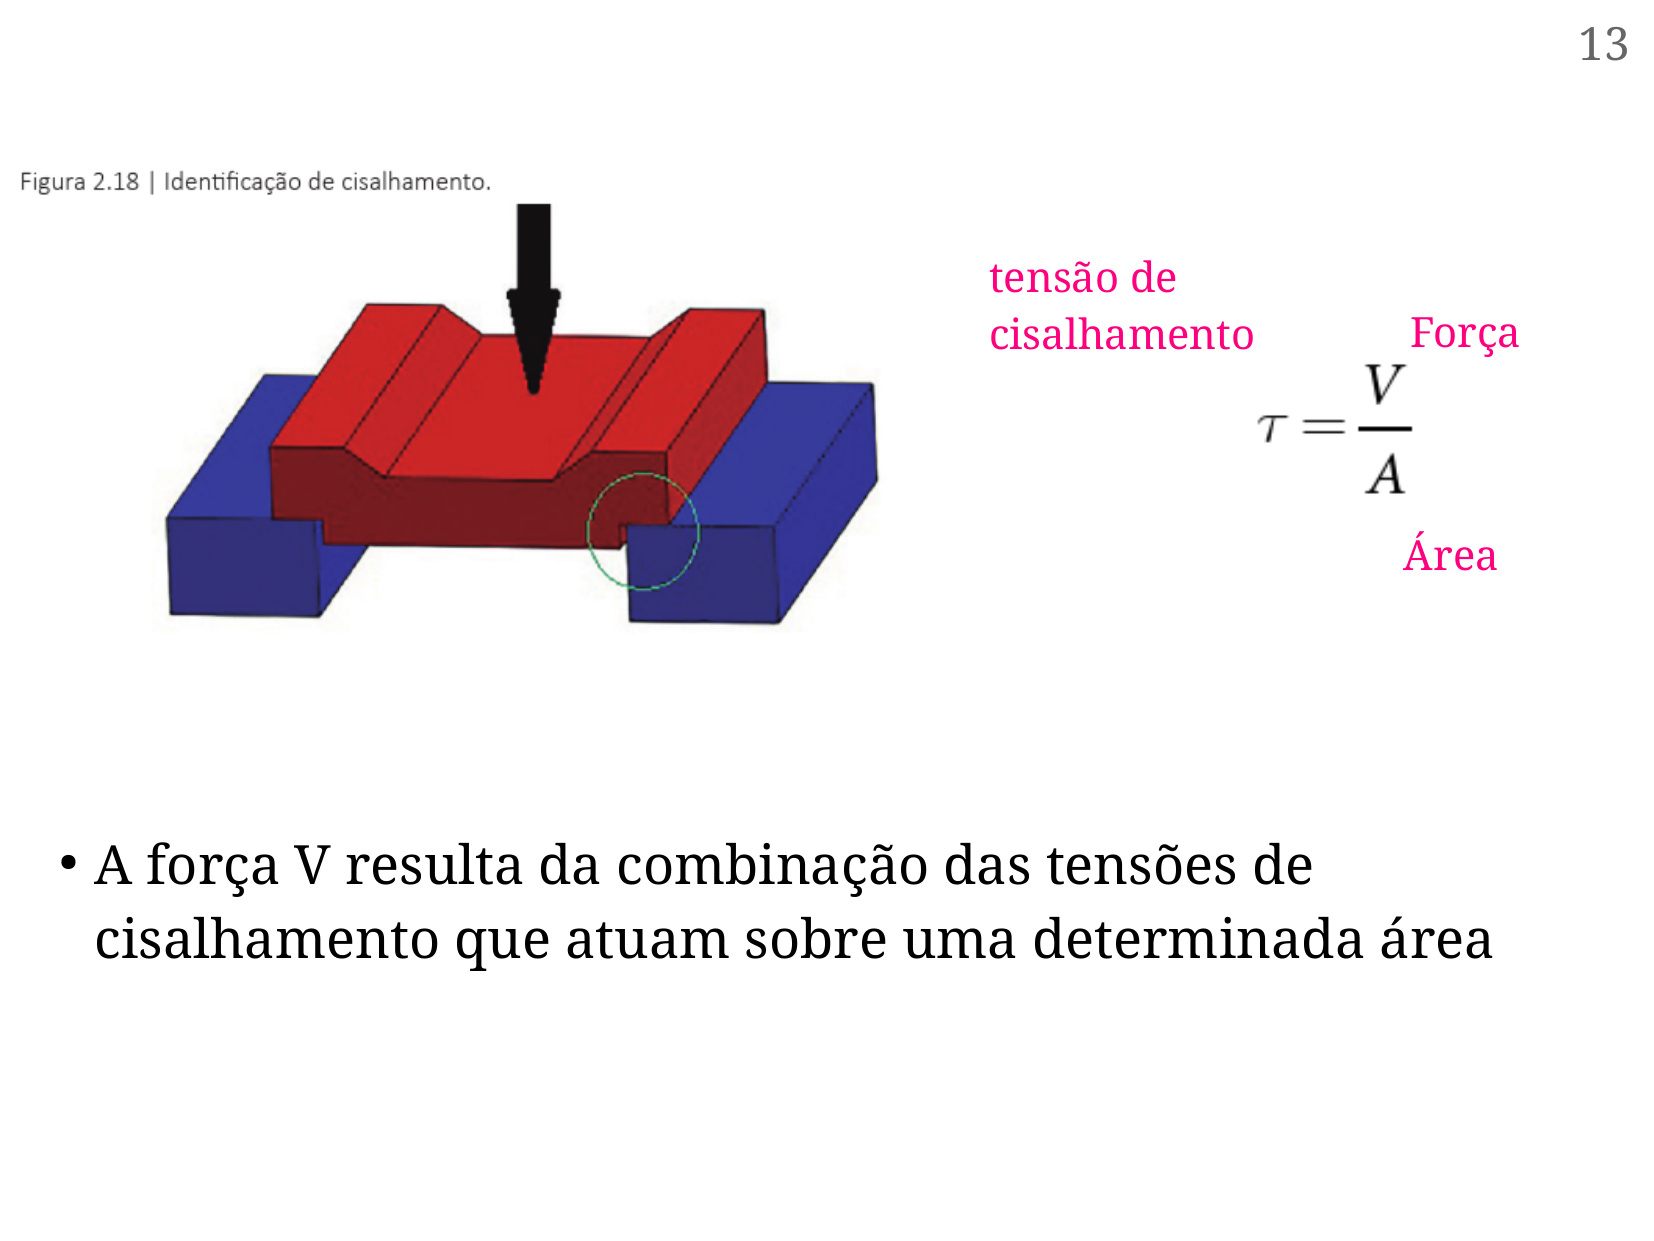

13
#
tensão de cisalhamento
Força
Área
A força V resulta da combinação das tensões de cisalhamento que atuam sobre uma determinada área